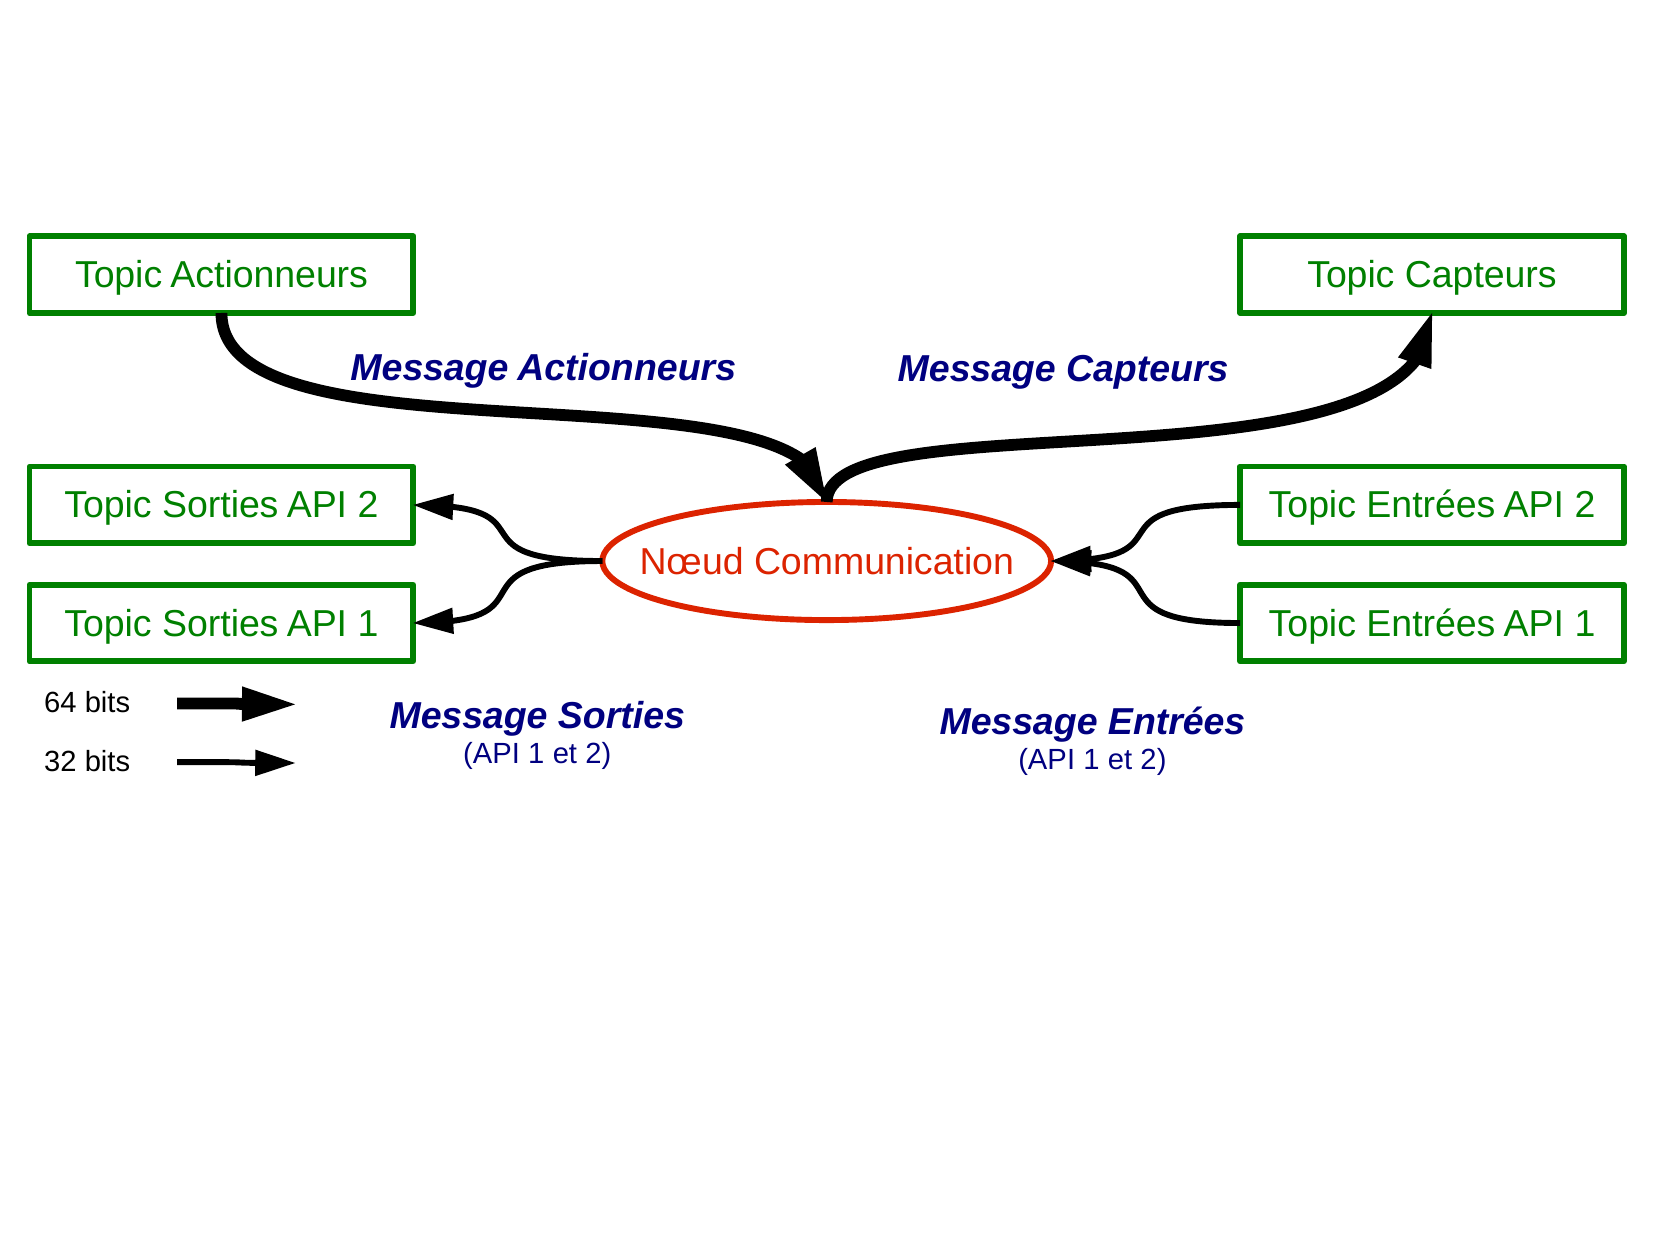

Topic Actionneurs
Topic Capteurs
Message Actionneurs
Message Capteurs
Topic Sorties API 2
Topic Entrées API 2
Nœud Communication
Topic Sorties API 1
Topic Entrées API 1
64 bits
Message Sorties
(API 1 et 2)
Message Entrées
(API 1 et 2)
32 bits